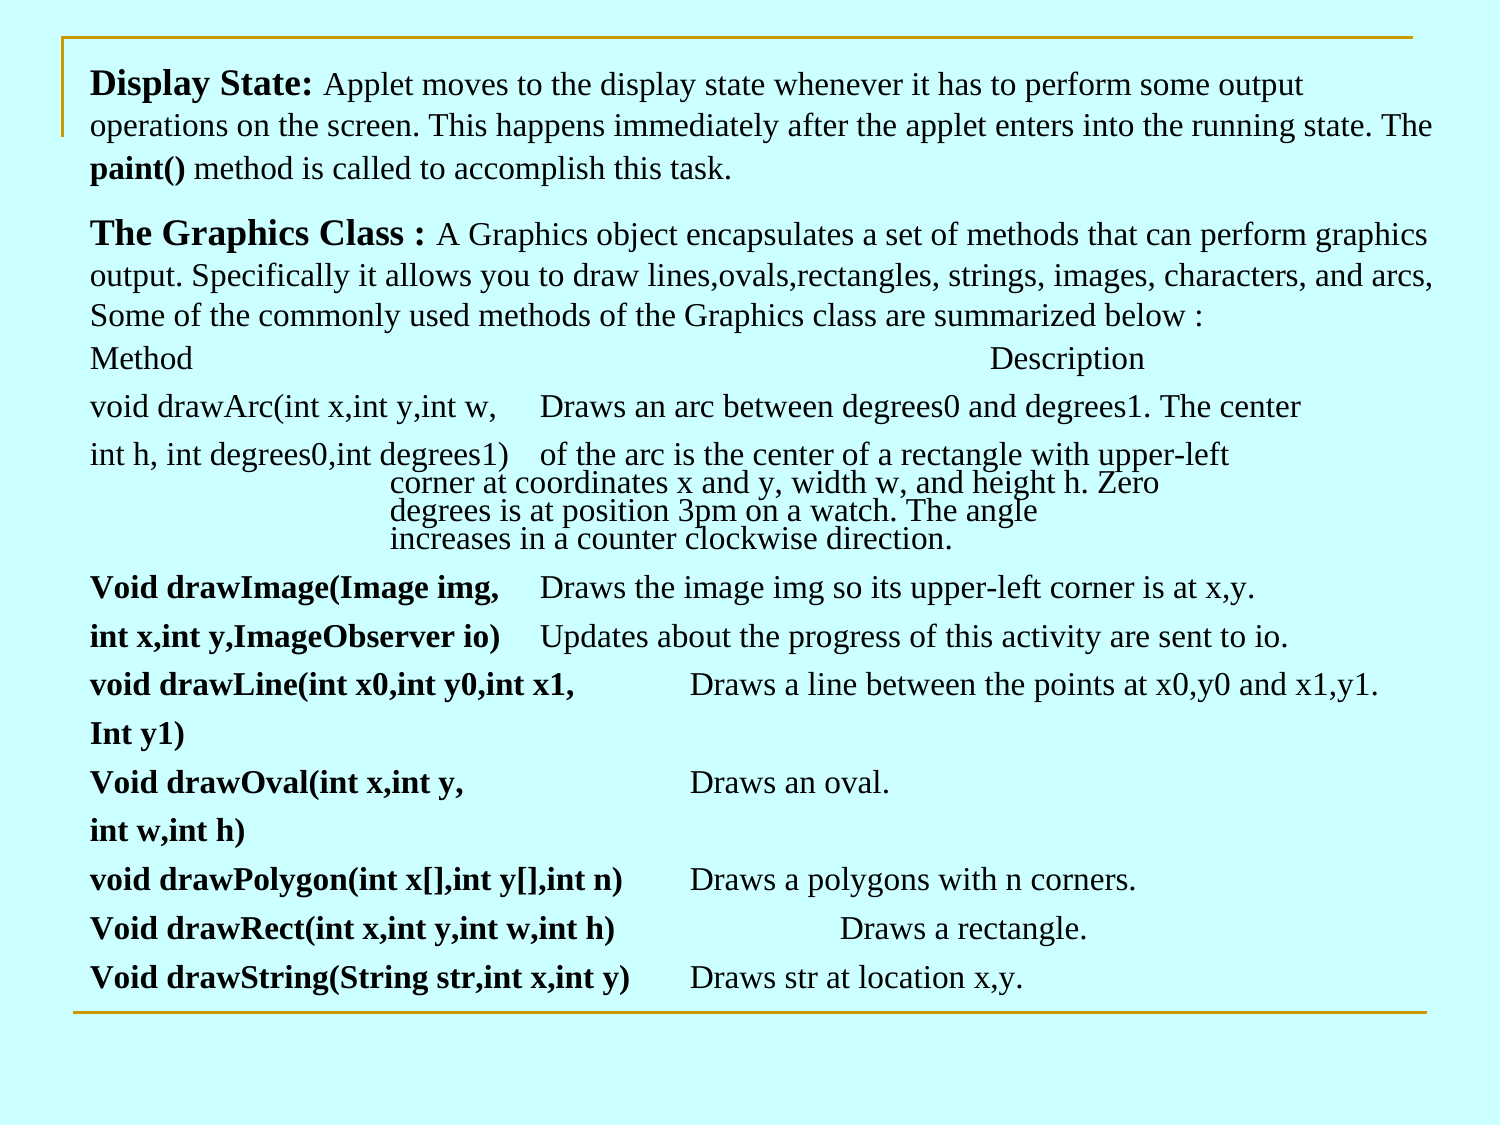

Display State: Applet moves to the display state whenever it has to perform some output operations on the screen. This happens immediately after the applet enters into the running state. The paint() method is called to accomplish this task.
The Graphics Class : A Graphics object encapsulates a set of methods that can perform graphics output. Specifically it allows you to draw lines,ovals,rectangles, strings, images, characters, and arcs, Some of the commonly used methods of the Graphics class are summarized below :
Method 						Description
void drawArc(int x,int y,int w,	Draws an arc between degrees0 and degrees1. The center
int h, int degrees0,int degrees1)	of the arc is the center of a rectangle with upper-left 				corner at coordinates x and y, width w, and height h. Zero 				degrees is at position 3pm on a watch. The angle 					increases in a counter clockwise direction.
Void drawImage(Image img,	Draws the image img so its upper-left corner is at x,y.
int x,int y,ImageObserver io)	Updates about the progress of this activity are sent to io.
void drawLine(int x0,int y0,int x1,	Draws a line between the points at x0,y0 and x1,y1.
Int y1)
Void drawOval(int x,int y,		Draws an oval.
int w,int h)
void drawPolygon(int x[],int y[],int n)	Draws a polygons with n corners.
Void drawRect(int x,int y,int w,int h)		Draws a rectangle.
Void drawString(String str,int x,int y)	Draws str at location x,y.